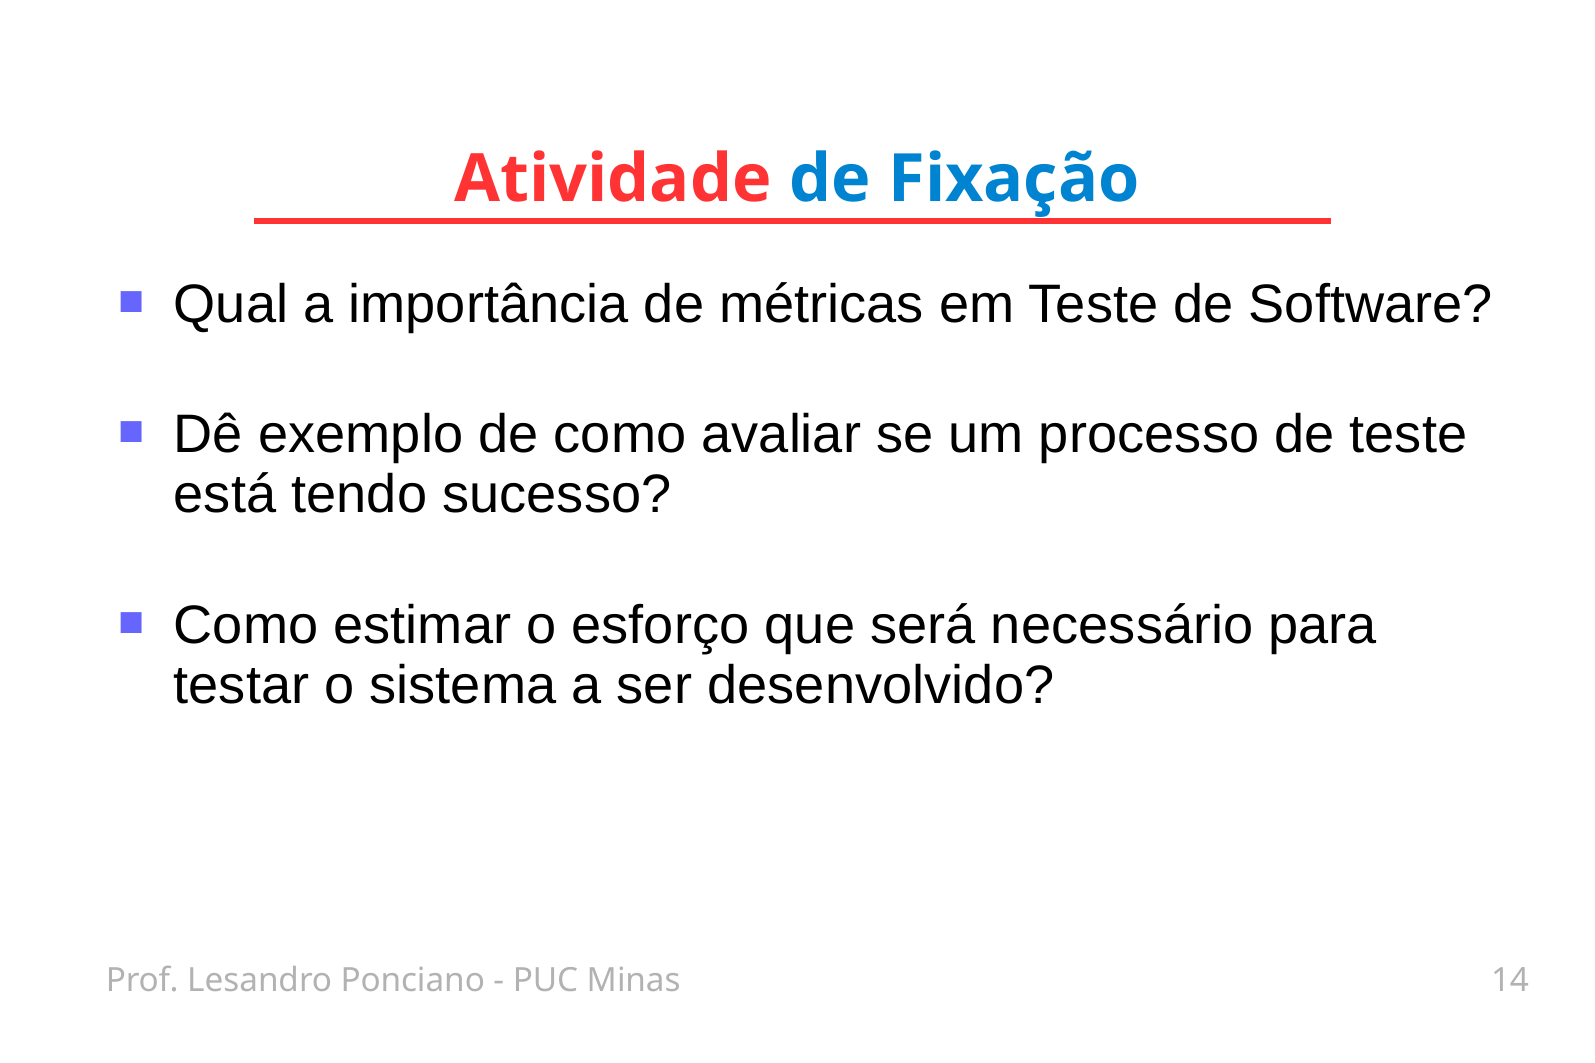

# Atividade de Fixação
Qual a importância de métricas em Teste de Software?
Dê exemplo de como avaliar se um processo de teste está tendo sucesso?
Como estimar o esforço que será necessário para testar o sistema a ser desenvolvido?
Prof. Lesandro Ponciano - PUC Minas
14